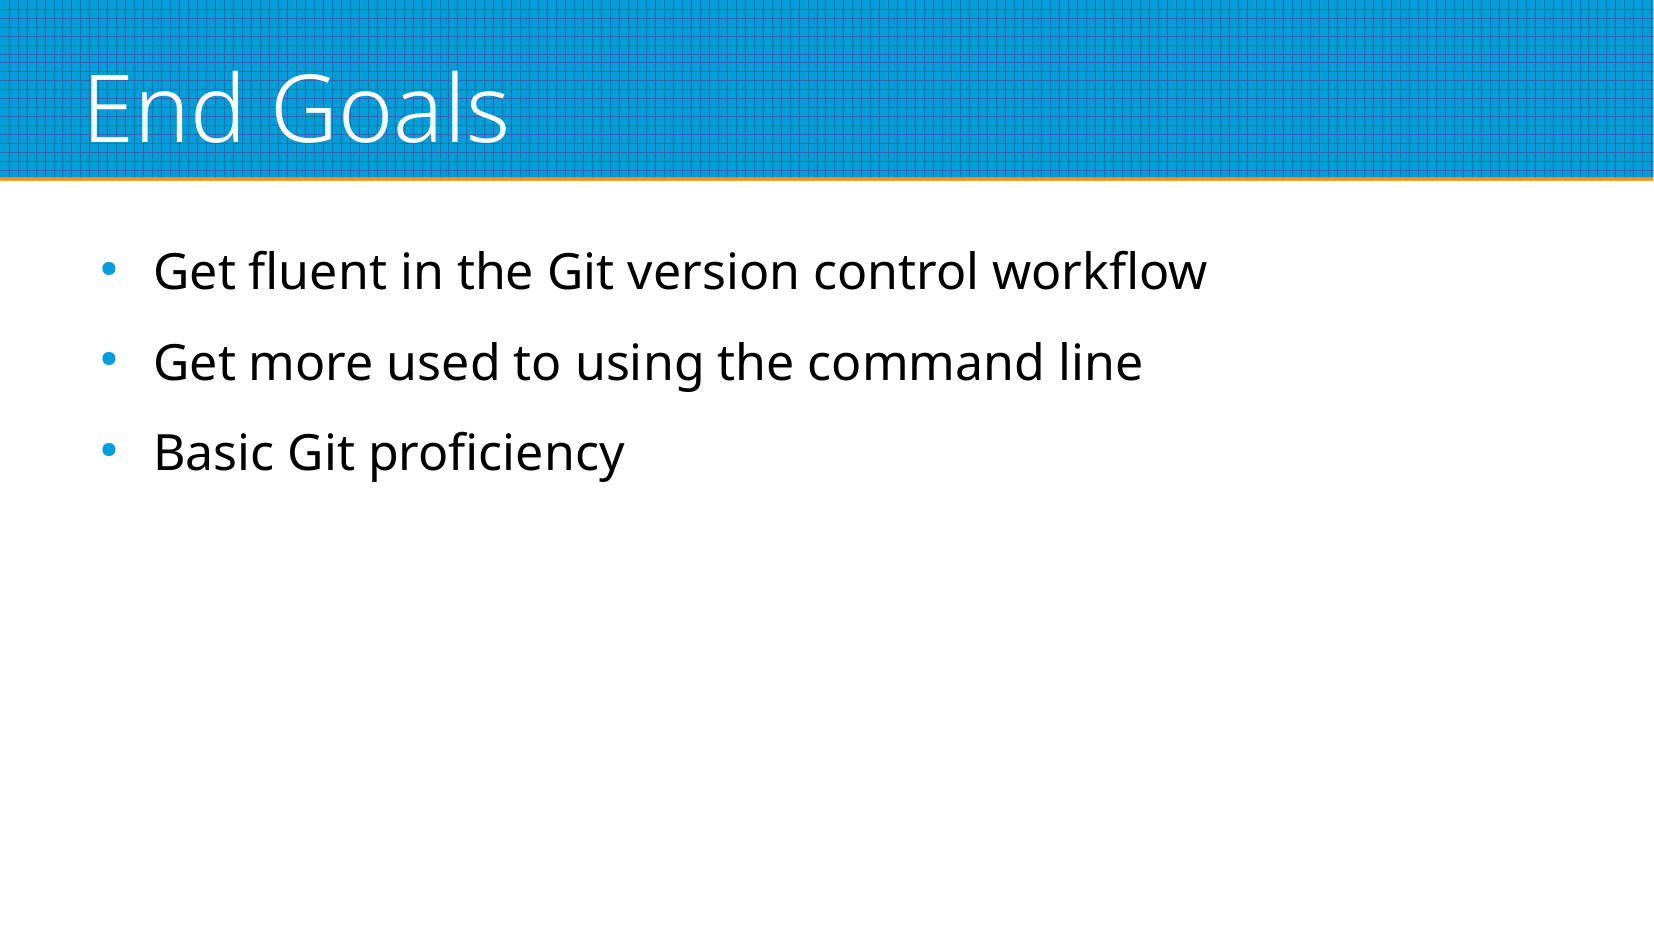

# End Goals
Get fluent in the Git version control workflow
Get more used to using the command line
Basic Git proficiency